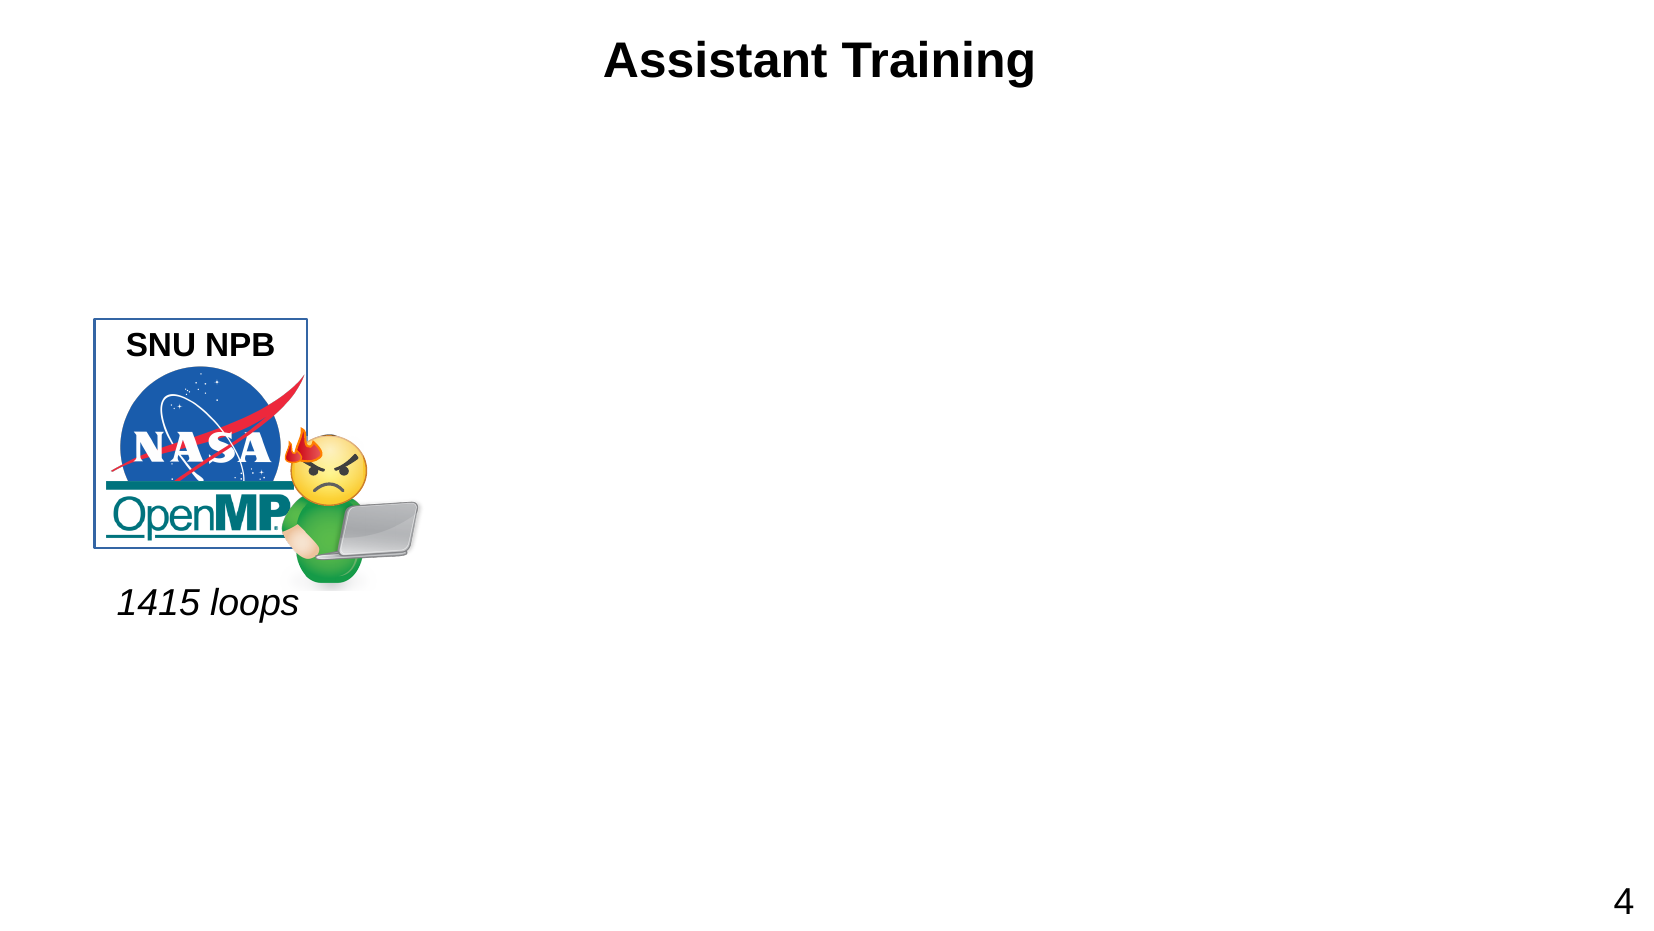

Assistant Training
SNU NPB
1415 loops
4